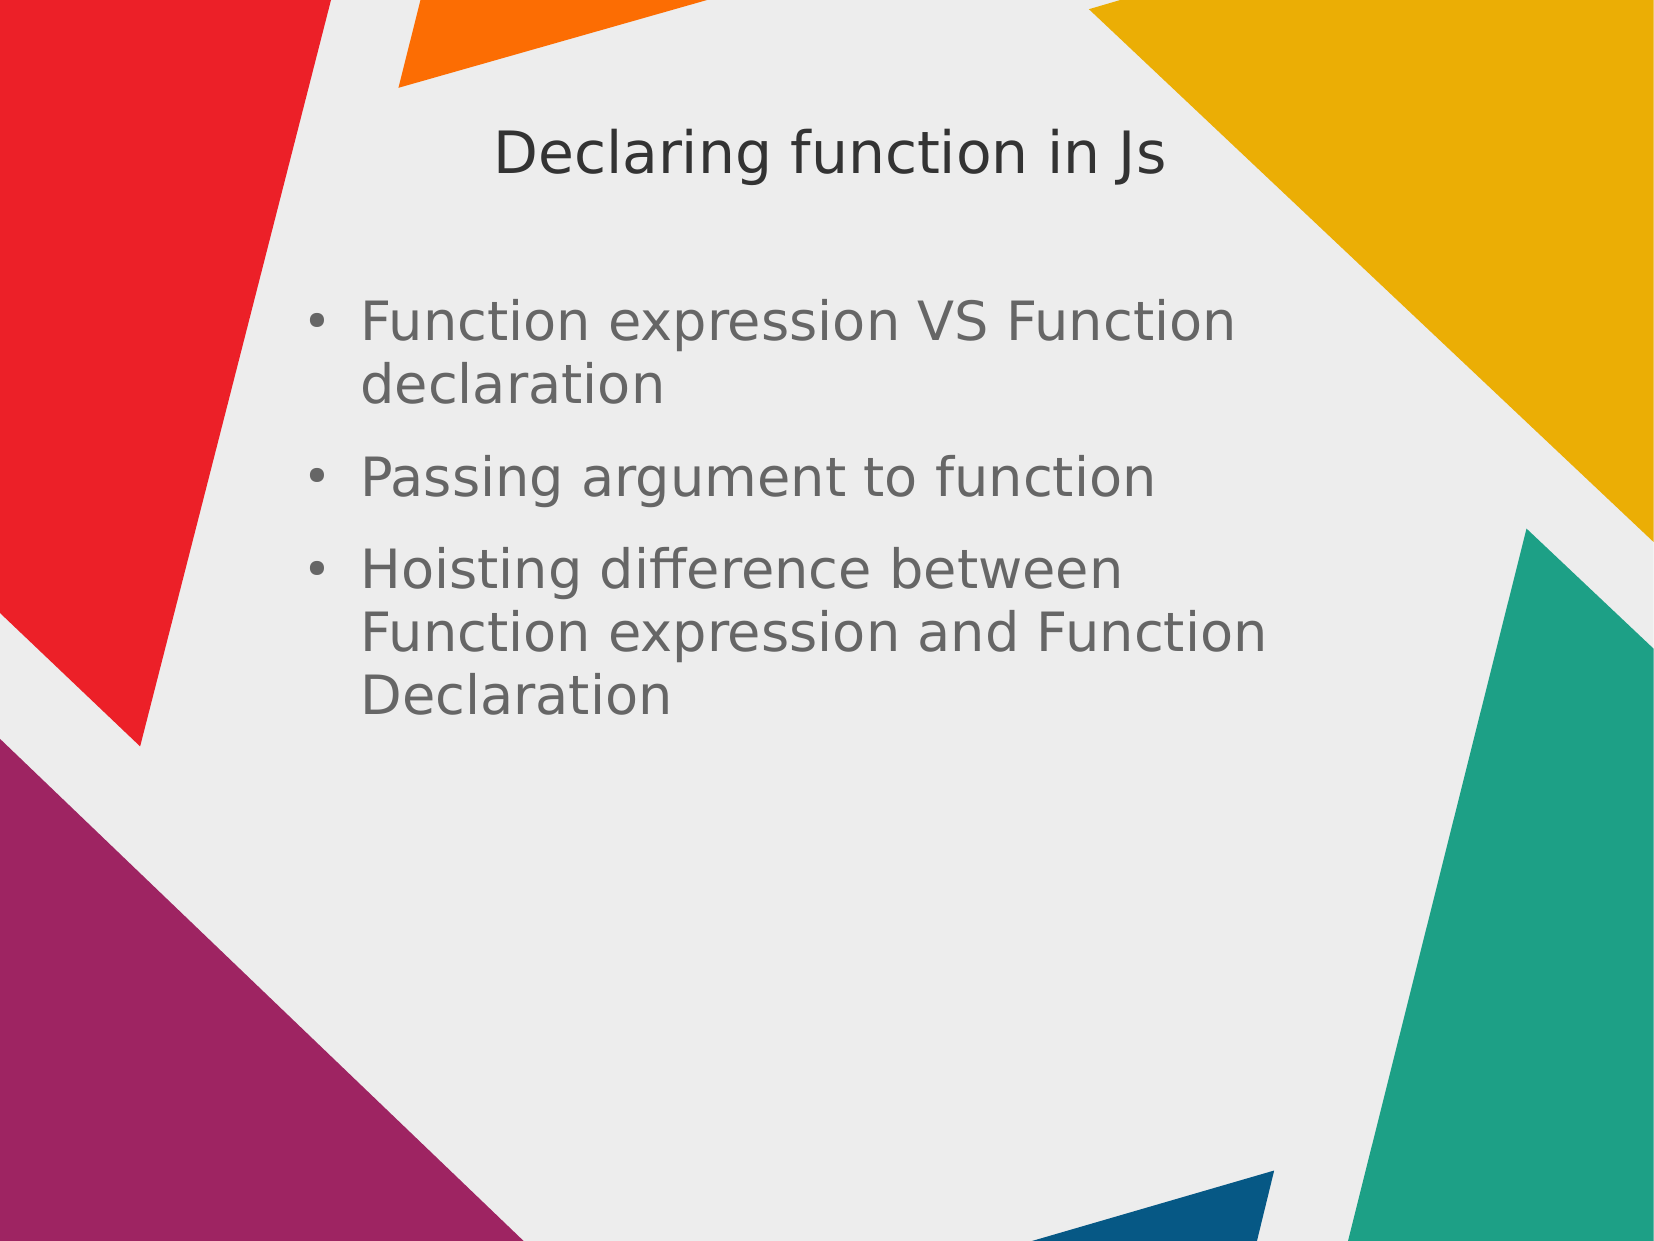

# Declaring function in Js
Function expression VS Function declaration
Passing argument to function
Hoisting difference between Function expression and Function Declaration